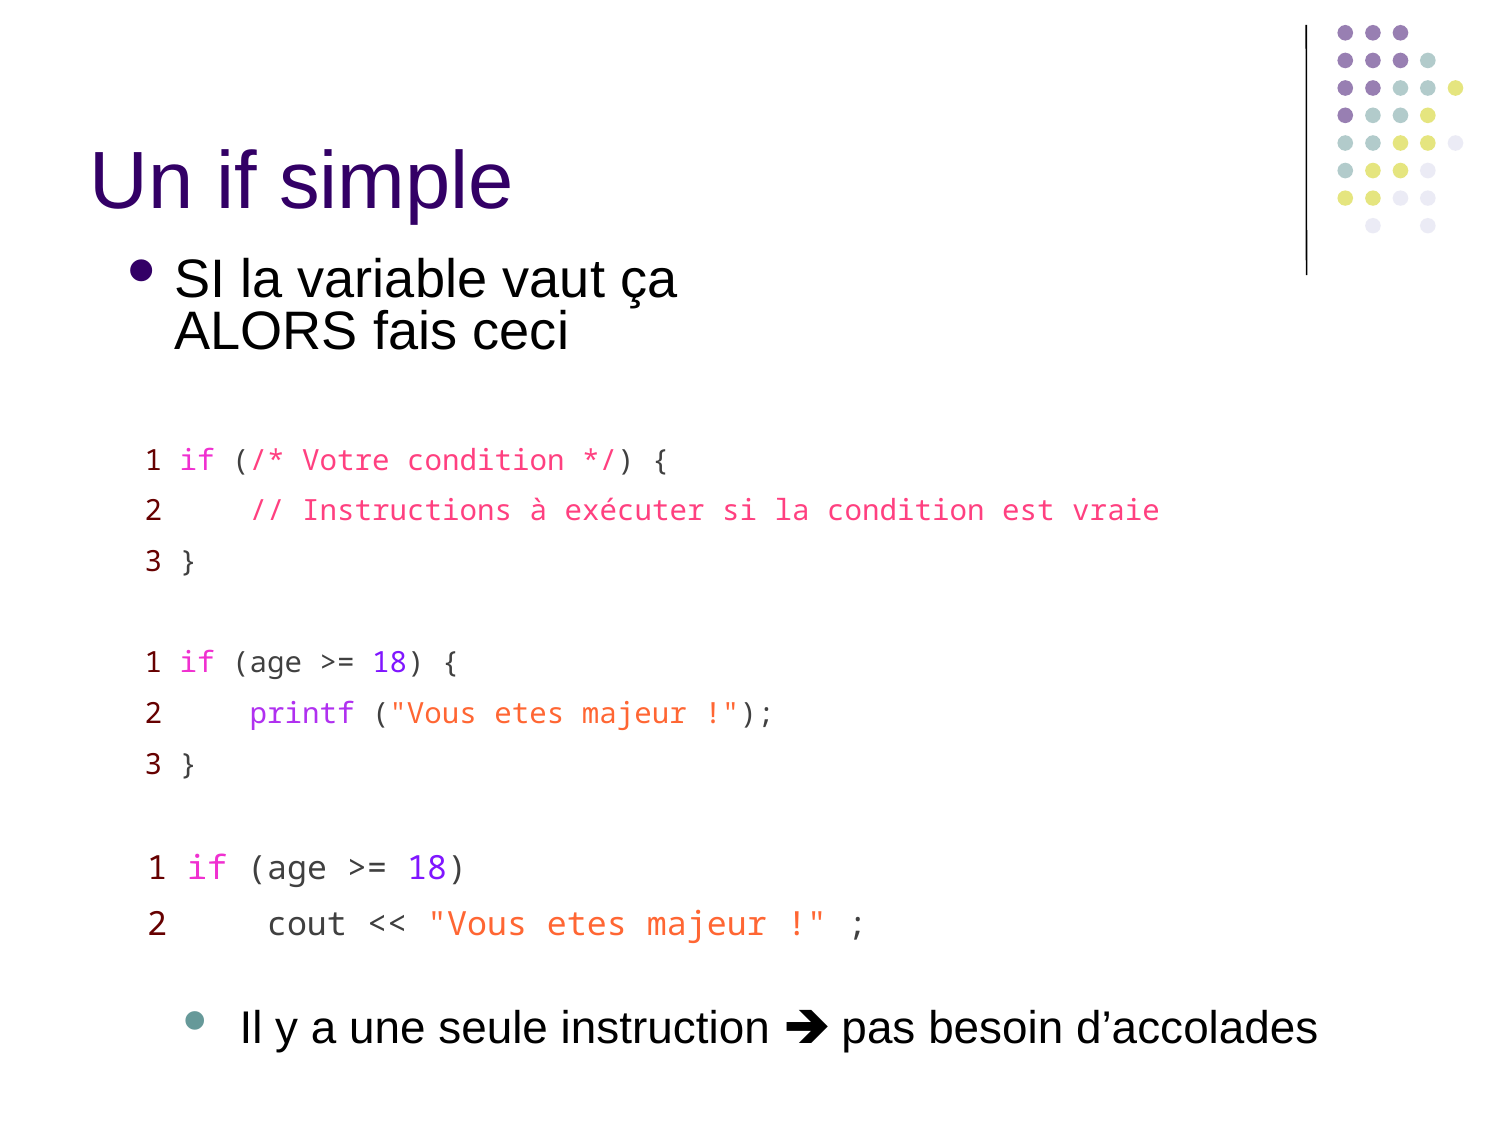

# Un if simple
SI la variable vaut ça
ALORS fais ceci
 1 if (/* Votre condition */) {
 2 // Instructions à exécuter si la condition est vraie
 3 }
 1 if (age >= 18) {
 2 printf ("Vous etes majeur !");
 3 }
 1 if (age >= 18)
 2 cout << "Vous etes majeur !" ;
Il y a une seule instruction  pas besoin d’accolades